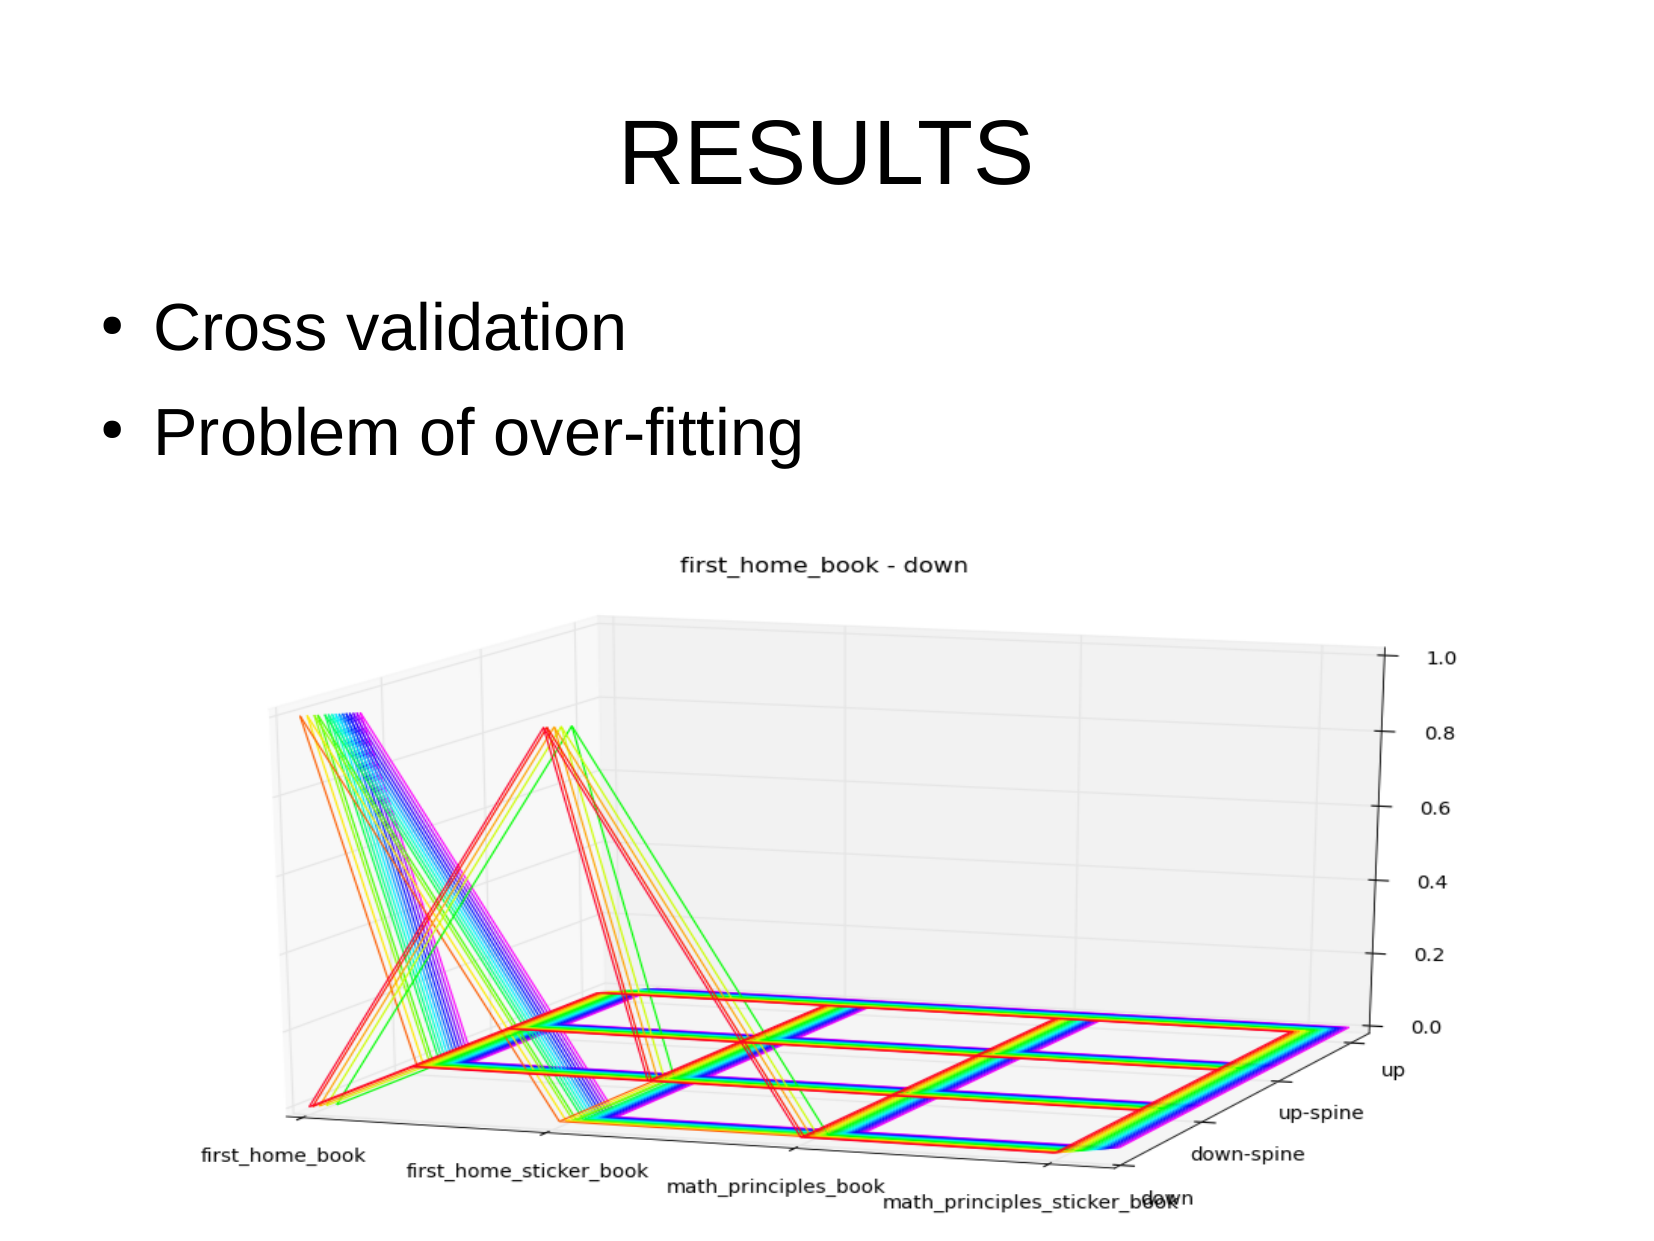

# RESULTS
Cross validation
Problem of over-fitting